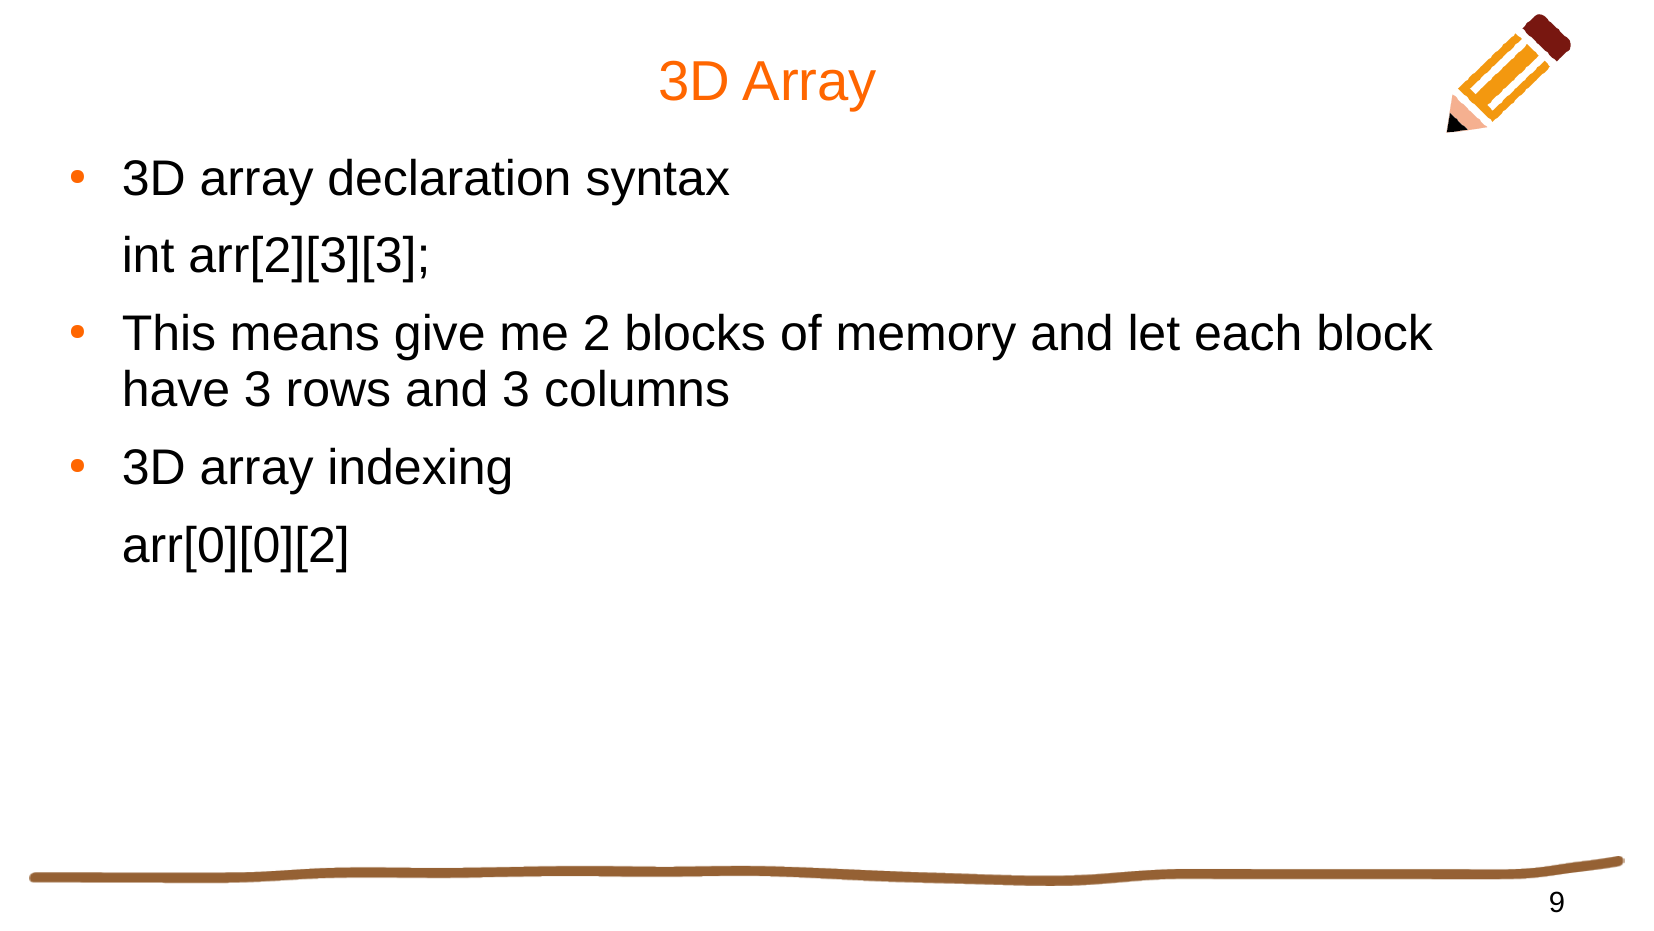

# 3D Array
3D array declaration syntax
int arr[2][3][3];
This means give me 2 blocks of memory and let each block have 3 rows and 3 columns
3D array indexing
arr[0][0][2]
9